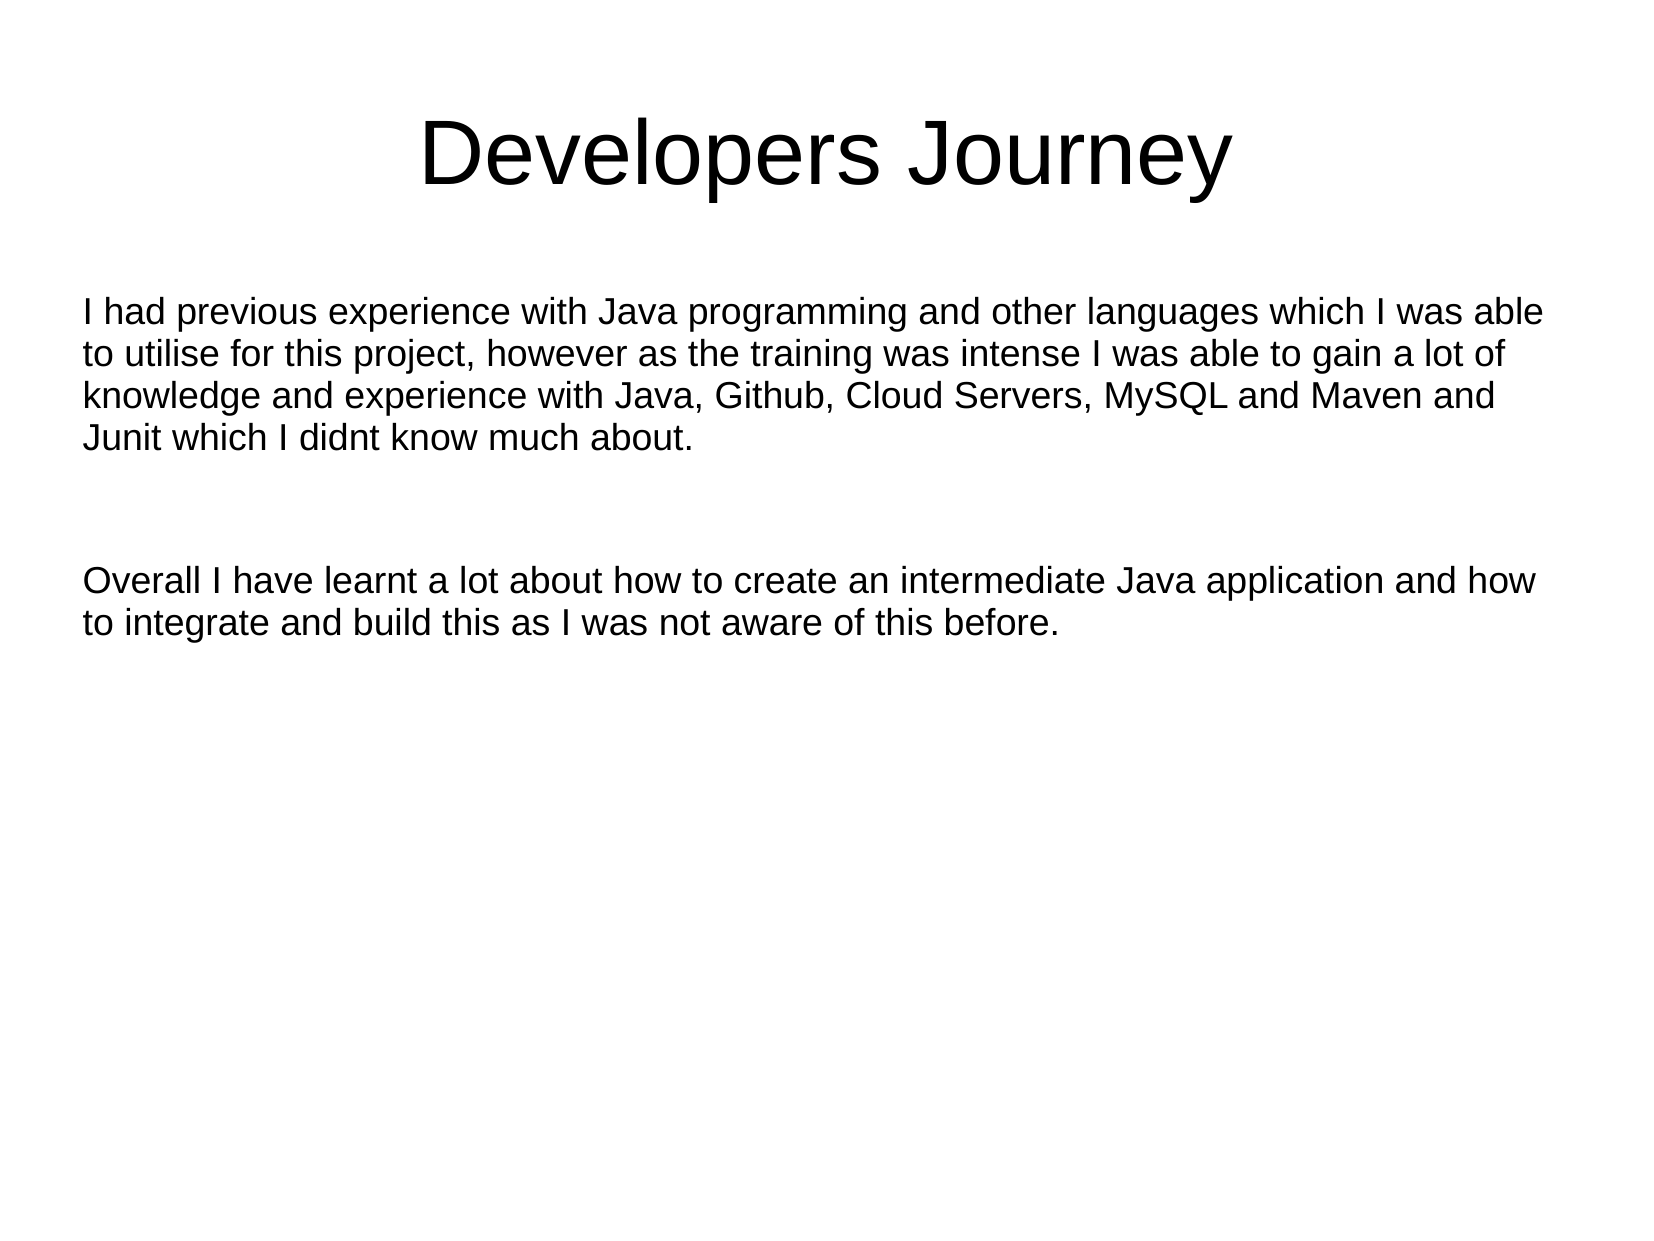

# Developers Journey
I had previous experience with Java programming and other languages which I was able to utilise for this project, however as the training was intense I was able to gain a lot of knowledge and experience with Java, Github, Cloud Servers, MySQL and Maven and Junit which I didnt know much about.
Overall I have learnt a lot about how to create an intermediate Java application and how to integrate and build this as I was not aware of this before.